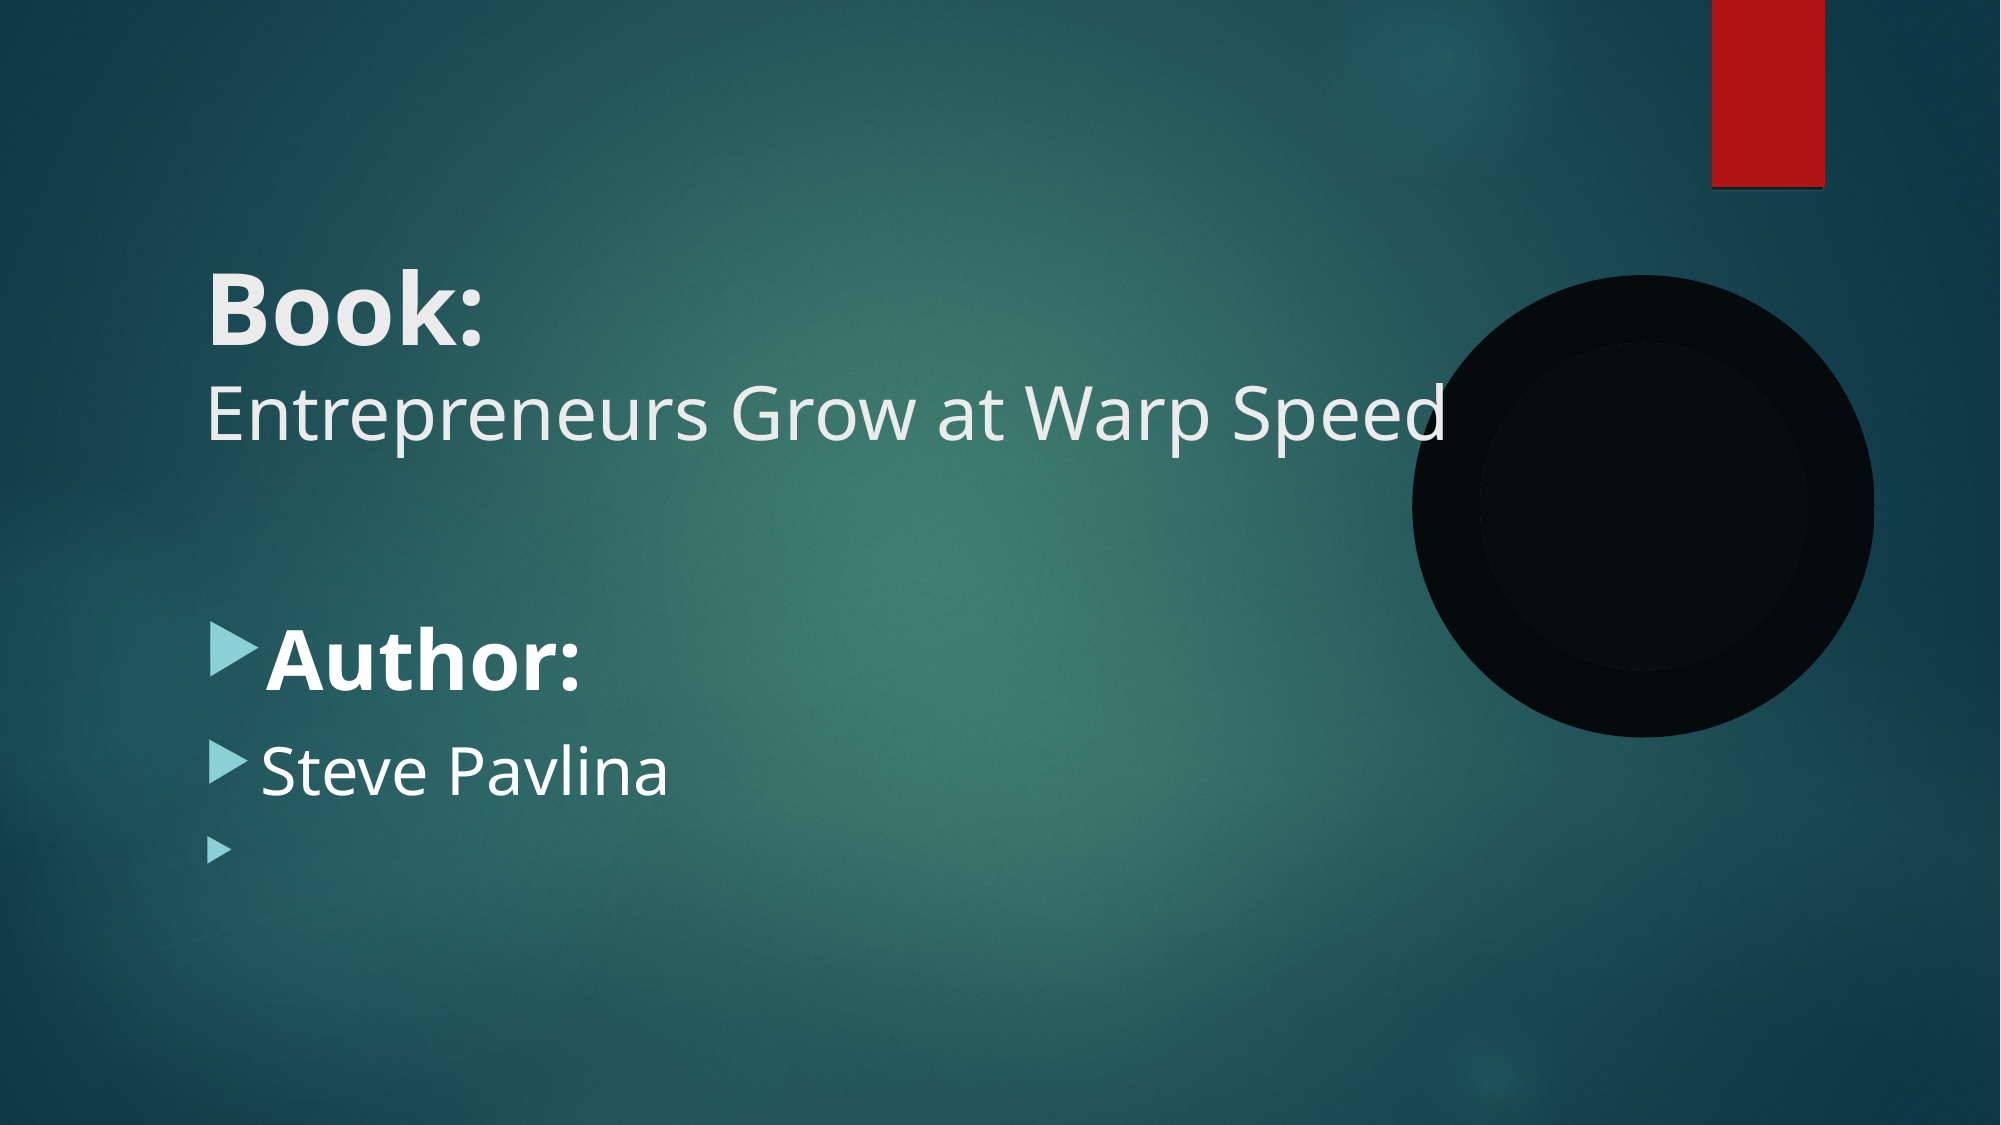

# Book: Entrepreneurs Grow at Warp Speed
Author:
Steve Pavlina